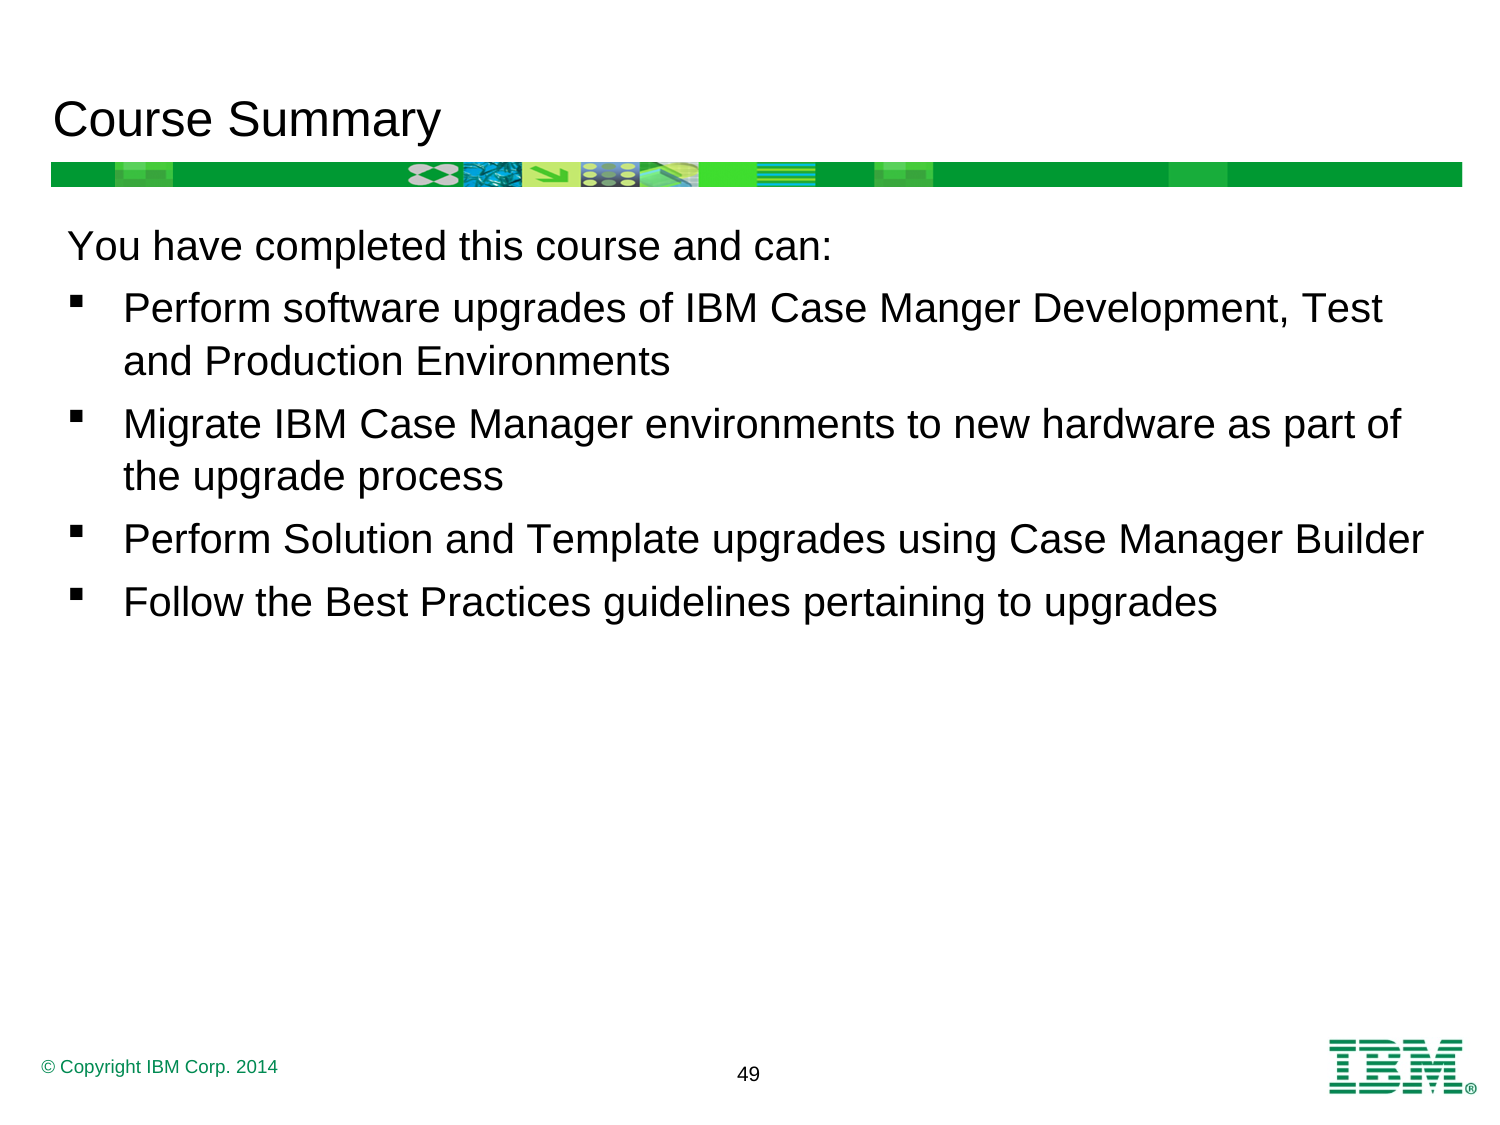

# Course Summary
You have completed this course and can:
Perform software upgrades of IBM Case Manger Development, Test and Production Environments
Migrate IBM Case Manager environments to new hardware as part of the upgrade process
Perform Solution and Template upgrades using Case Manager Builder
Follow the Best Practices guidelines pertaining to upgrades
49